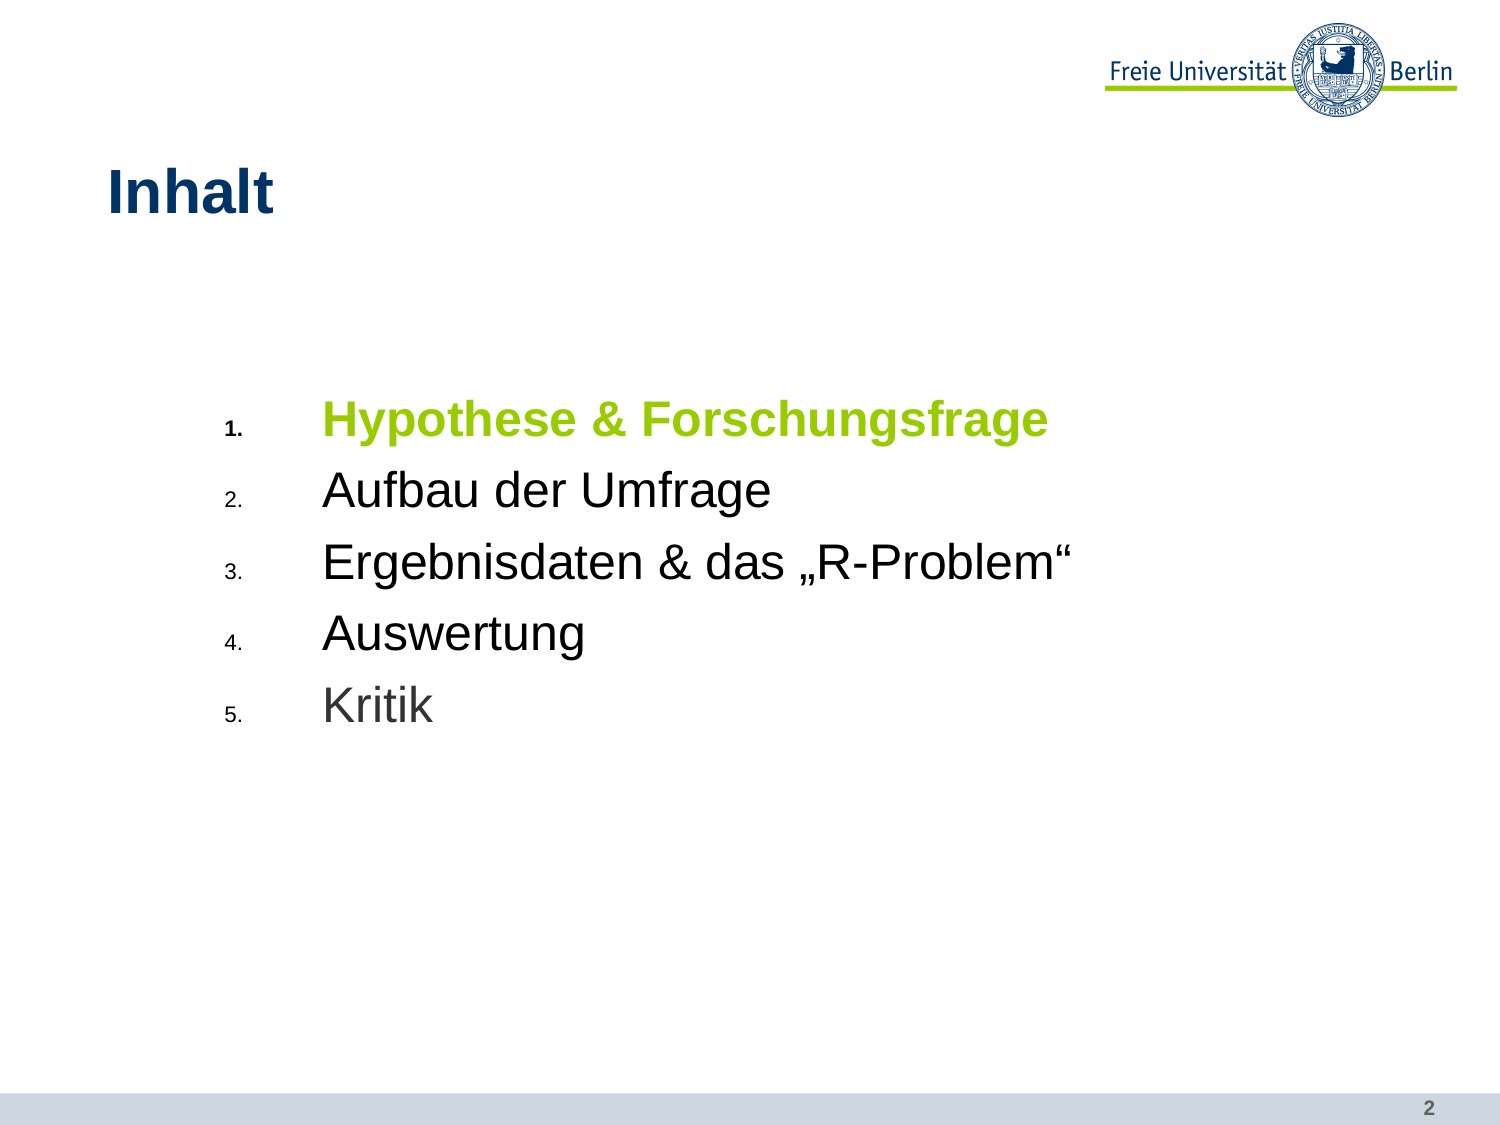

# Inhalt
 Hypothese & Forschungsfrage
 Aufbau der Umfrage
 Ergebnisdaten & das „R-Problem“
 Auswertung
 Kritik